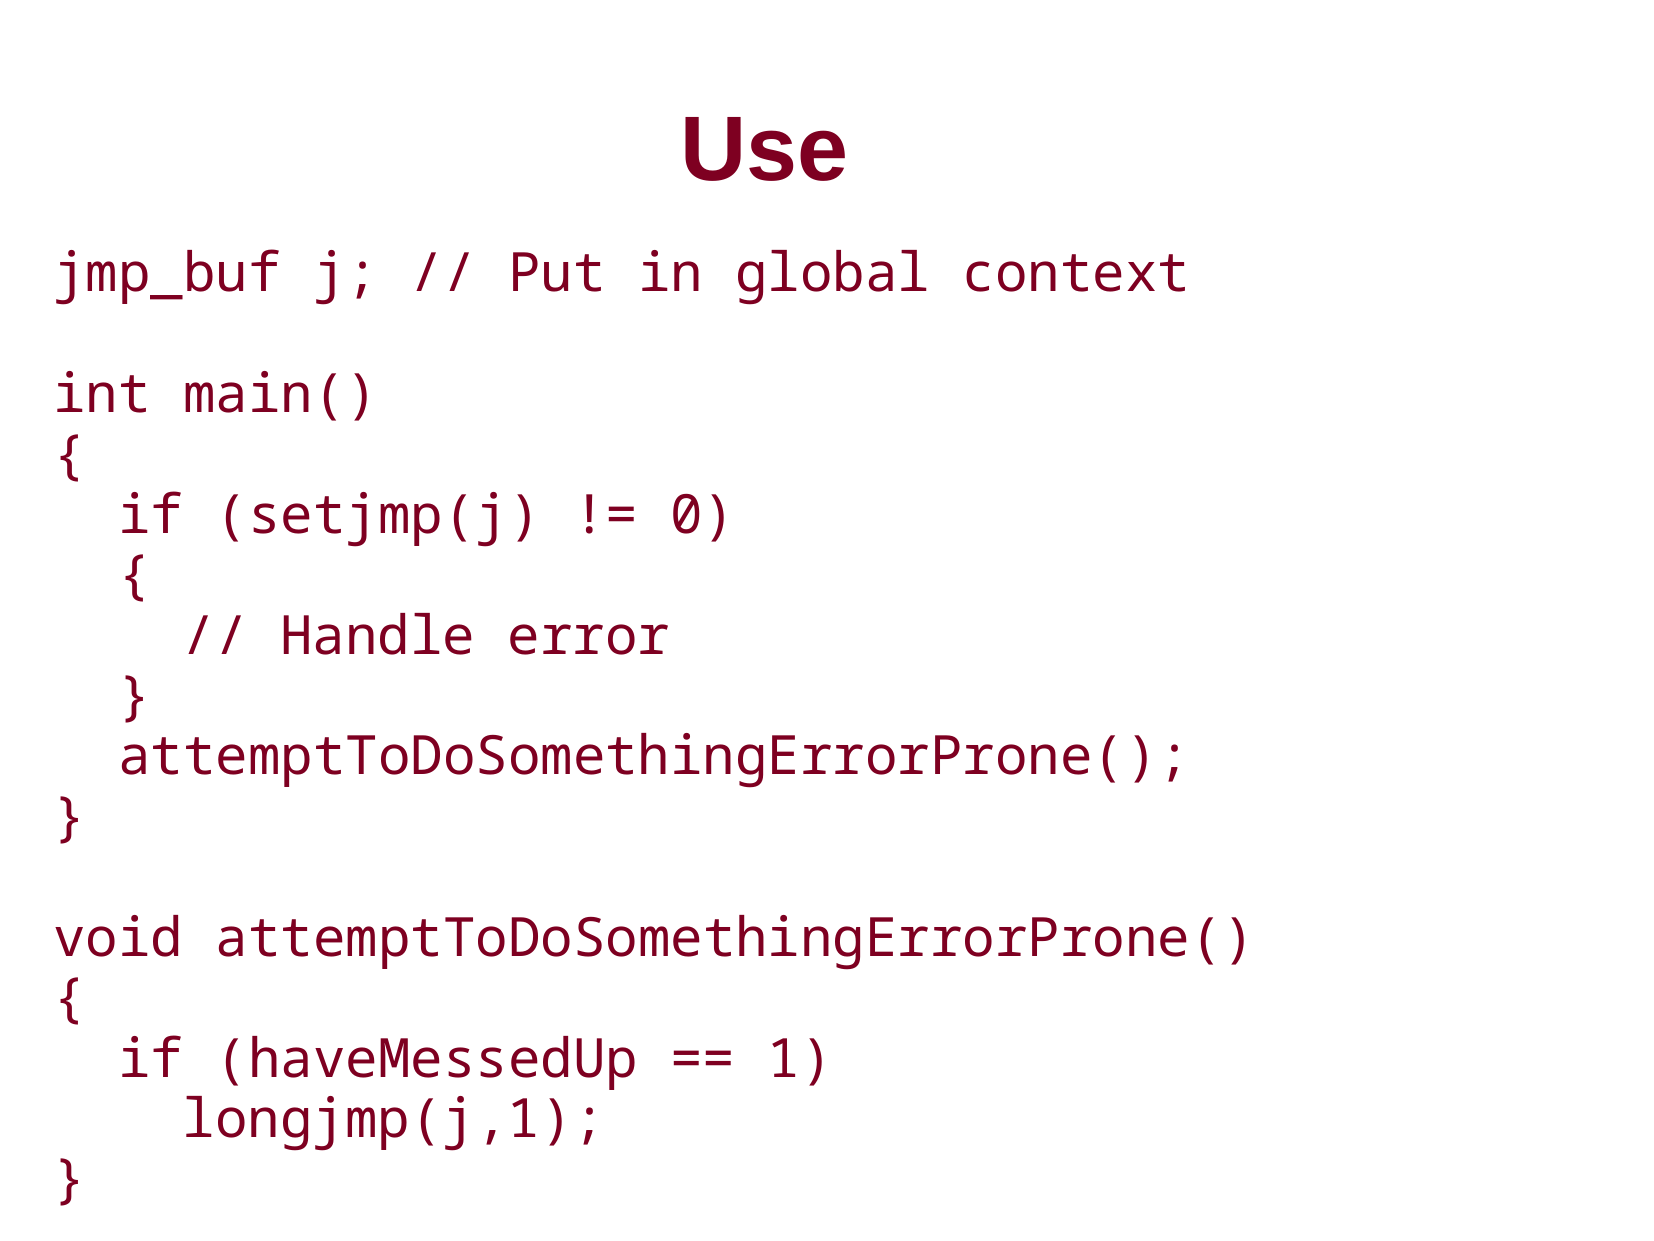

# Use
jmp_buf j; // Put in global context
int main()
{
 if (setjmp(j) != 0)
 {
 // Handle error
 }
 attemptToDoSomethingErrorProne();
}
void attemptToDoSomethingErrorProne()
{
 if (haveMessedUp == 1)
 longjmp(j,1);
}